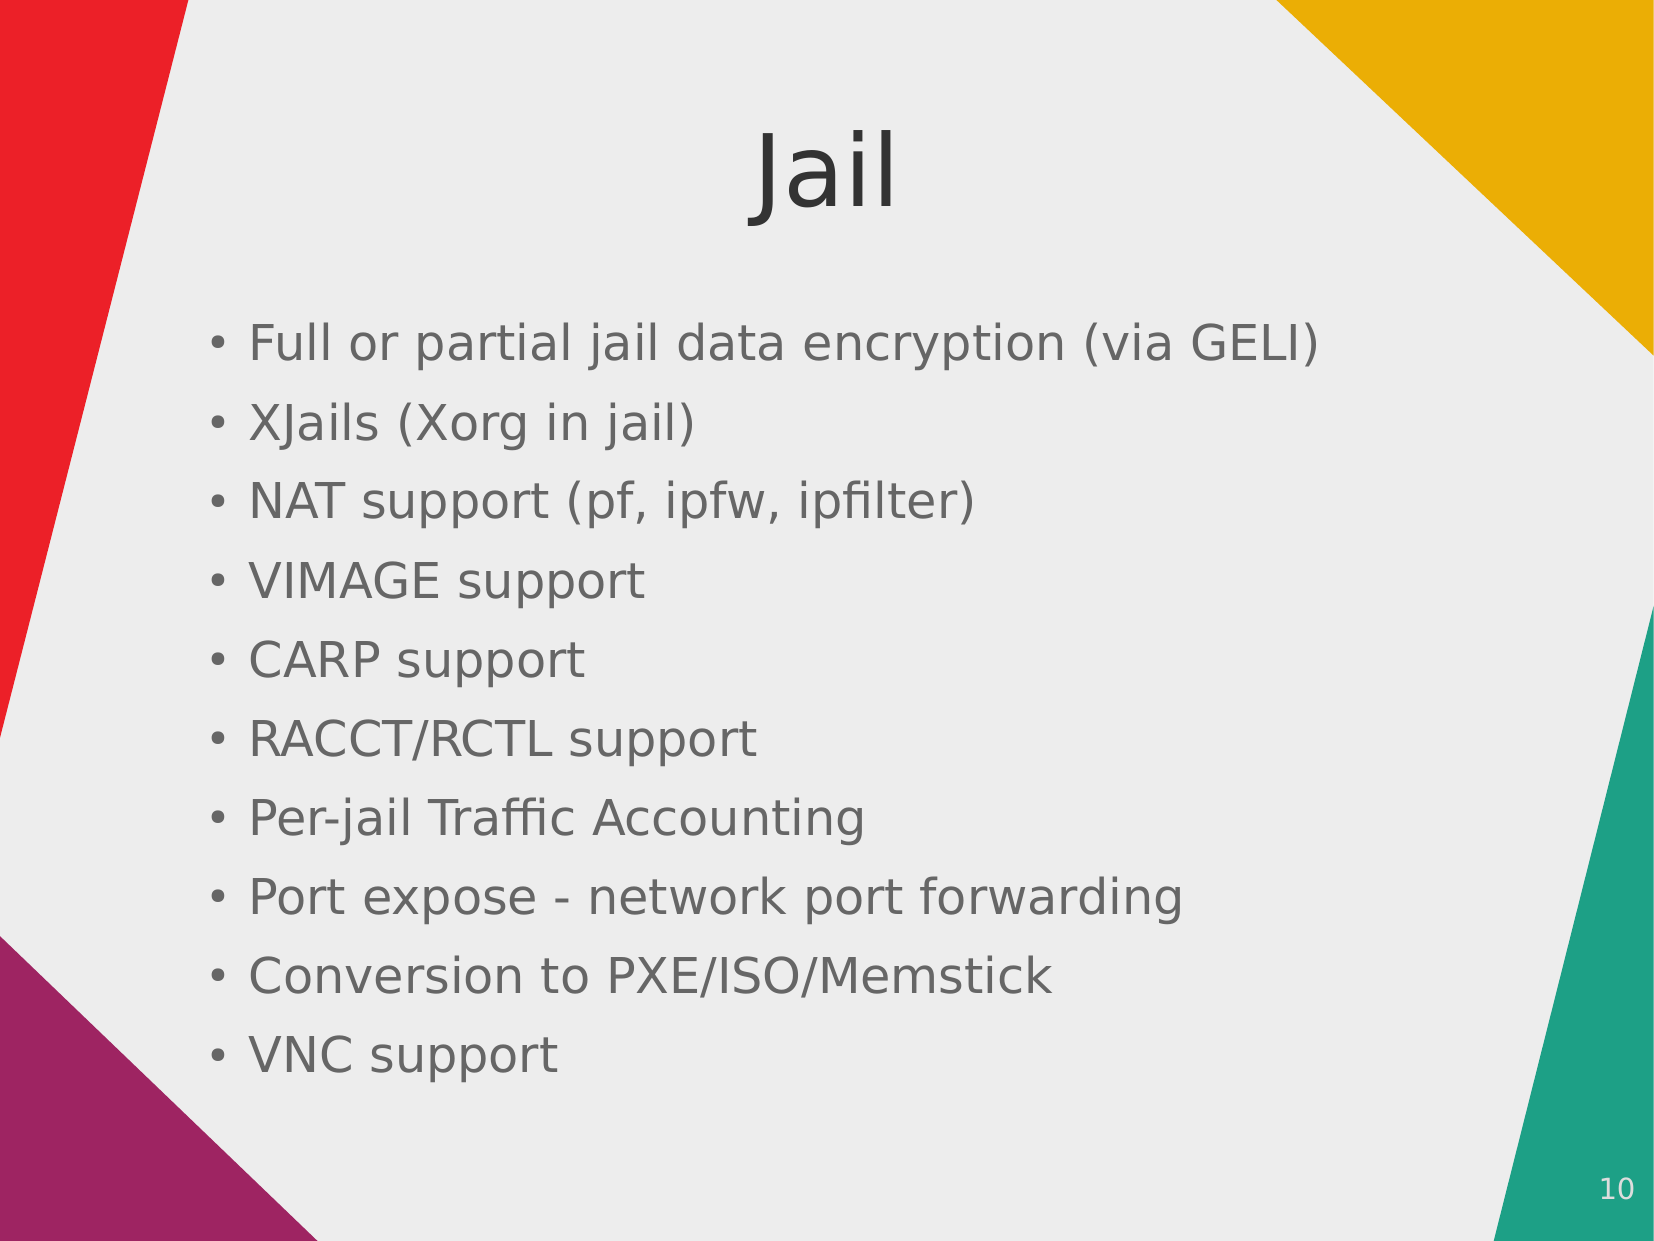

# Jail
Full or partial jail data encryption (via GELI)
XJails (Xorg in jail)
NAT support (pf, ipfw, ipfilter)
VIMAGE support
CARP support
RACCT/RCTL support
Per-jail Traffic Accounting
Port expose - network port forwarding
Conversion to PXE/ISO/Memstick
VNC support
10